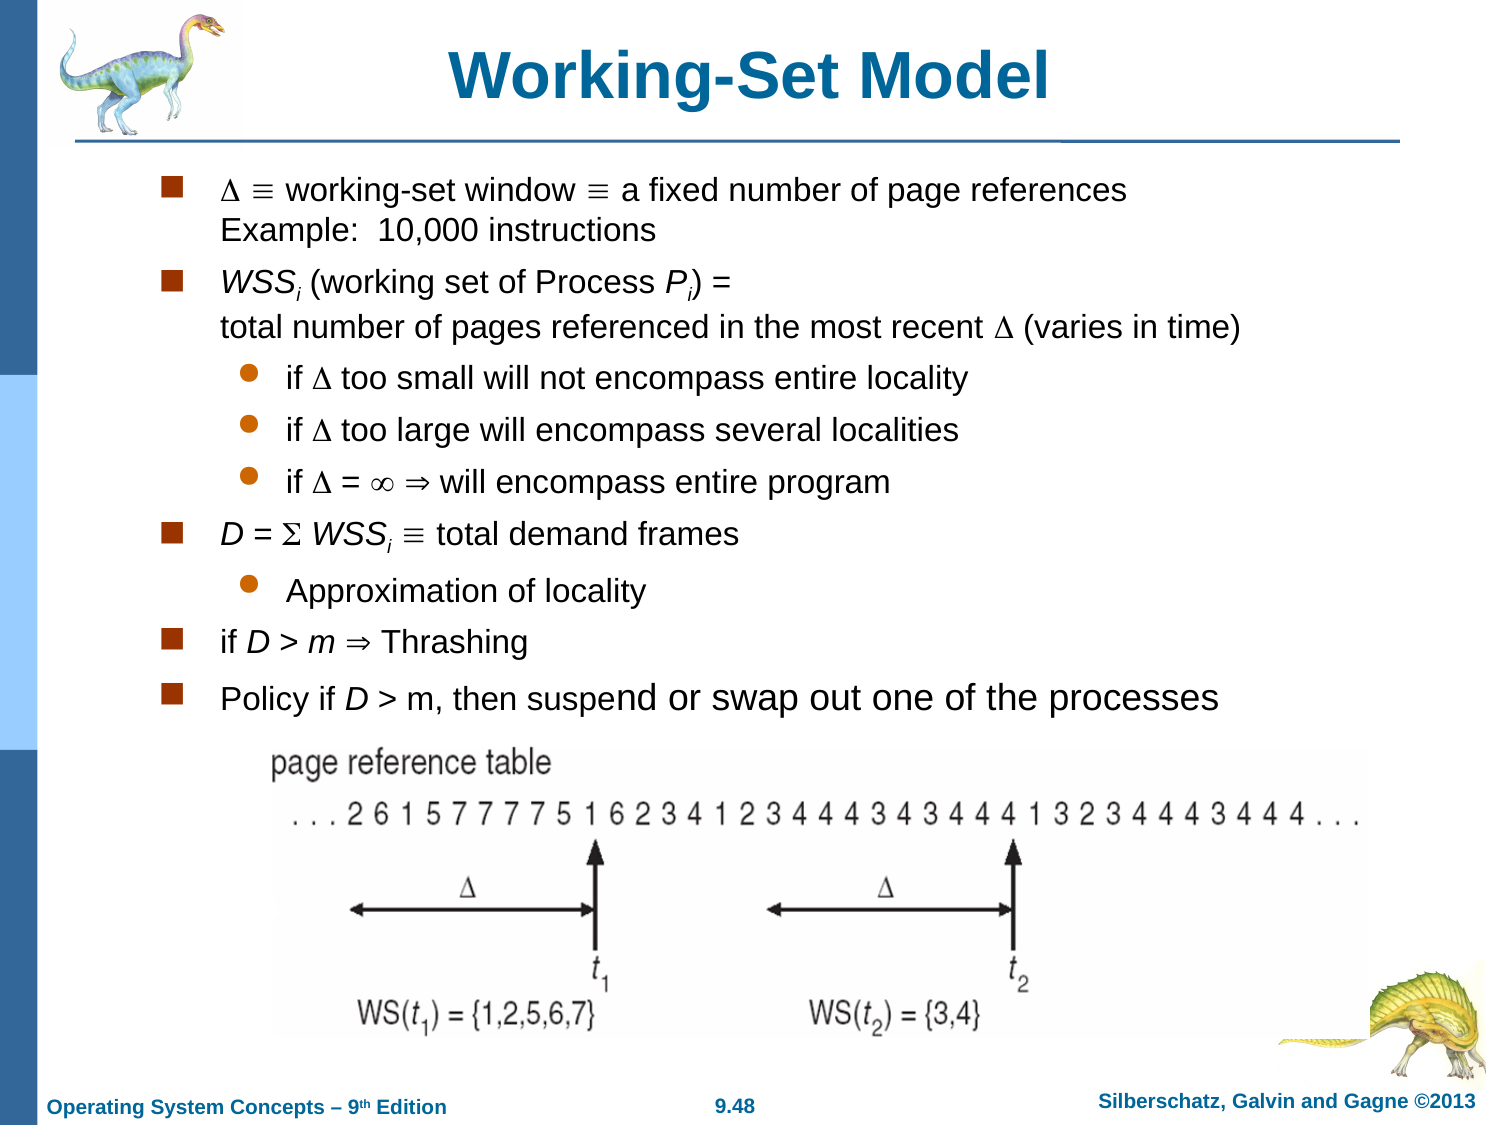

# Working-Set Model
  working-set window  a fixed number of page references
Example: 10,000 instructions
WSSi (working set of Process Pi) =
total number of pages referenced in the most recent  (varies in time)
if  too small will not encompass entire locality
if  too large will encompass several localities
if  =   will encompass entire program
D =  WSSi  total demand frames
Approximation of locality
if D > m  Thrashing
Policy if D > m, then suspend or swap out one of the processes